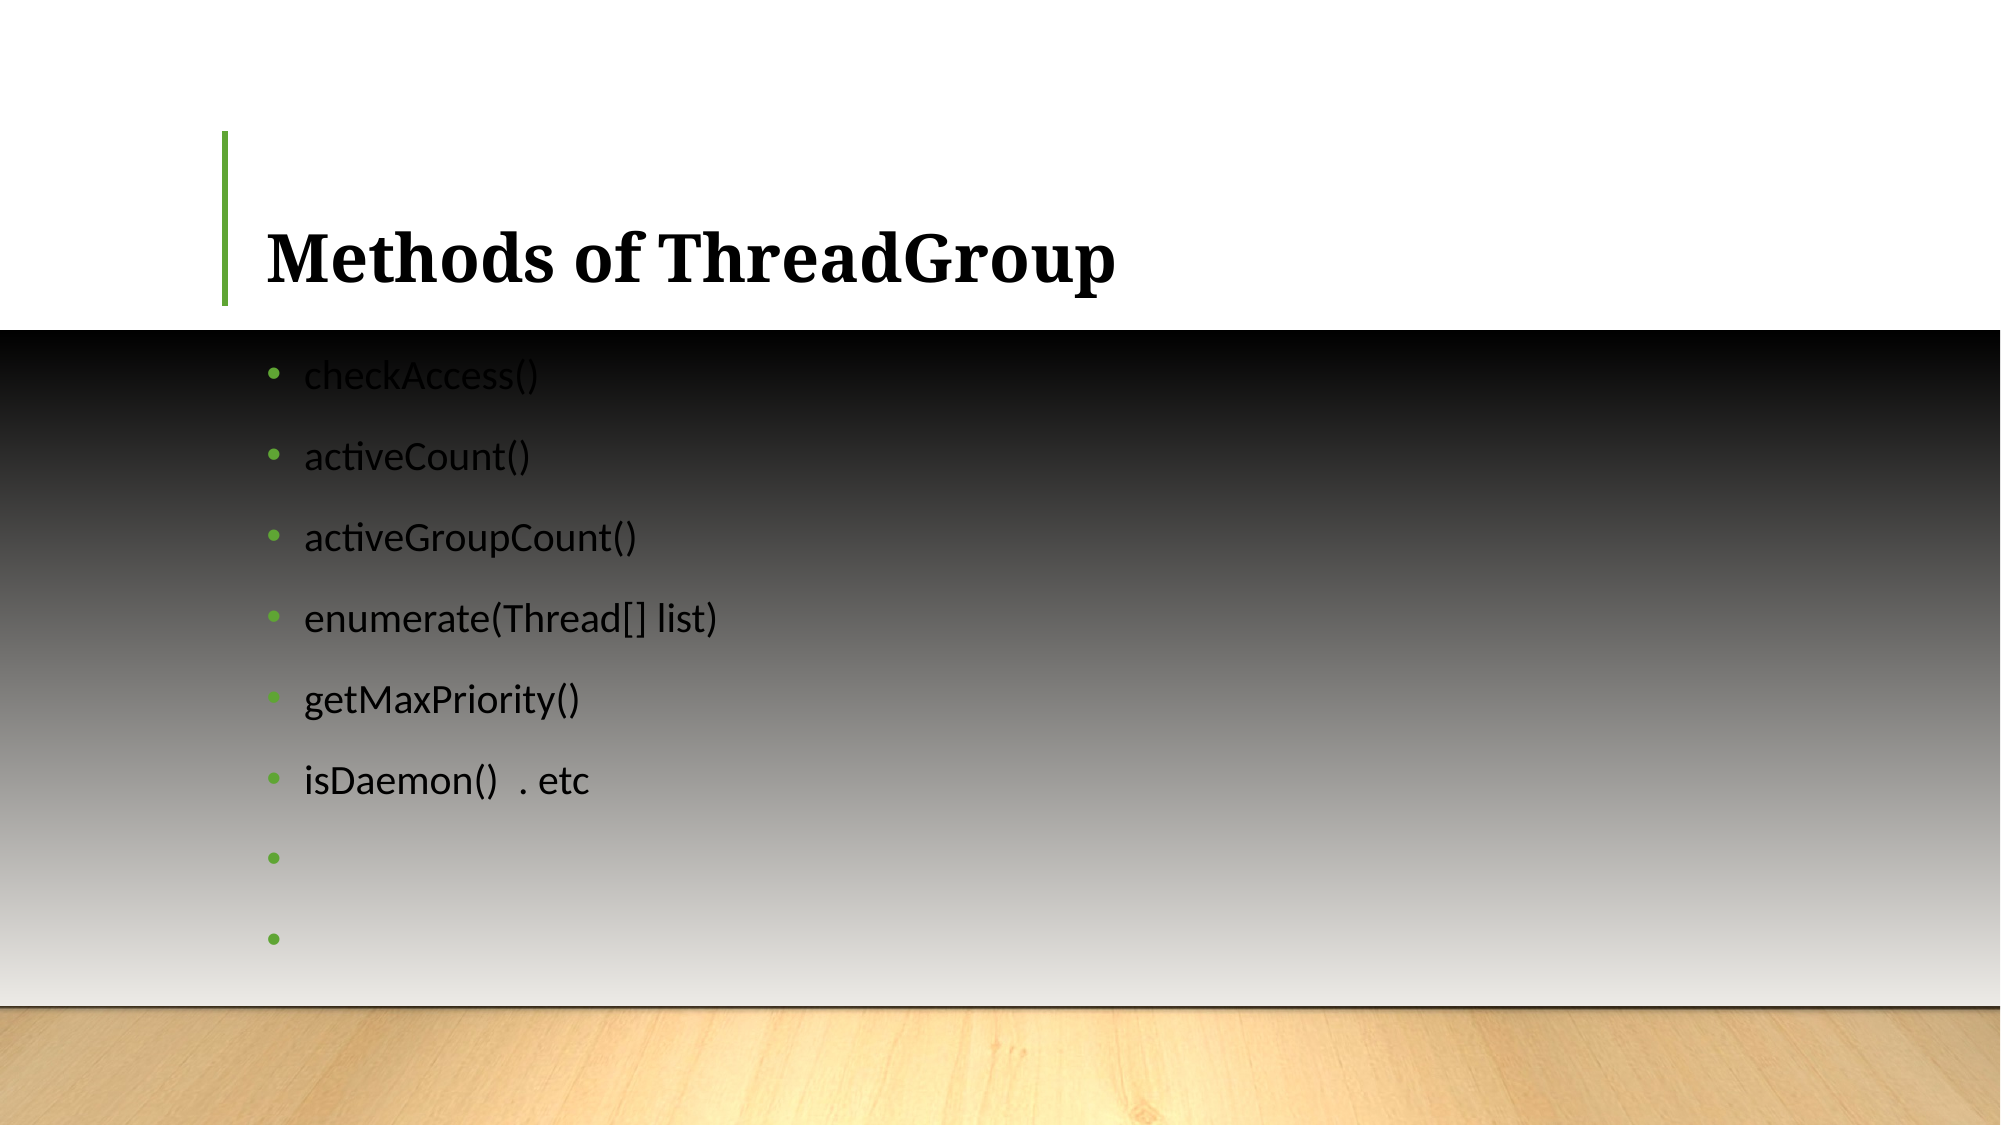

# Methods of ThreadGroup
checkAccess()
activeCount()
activeGroupCount()
enumerate(Thread[] list)
getMaxPriority()
isDaemon() . etc